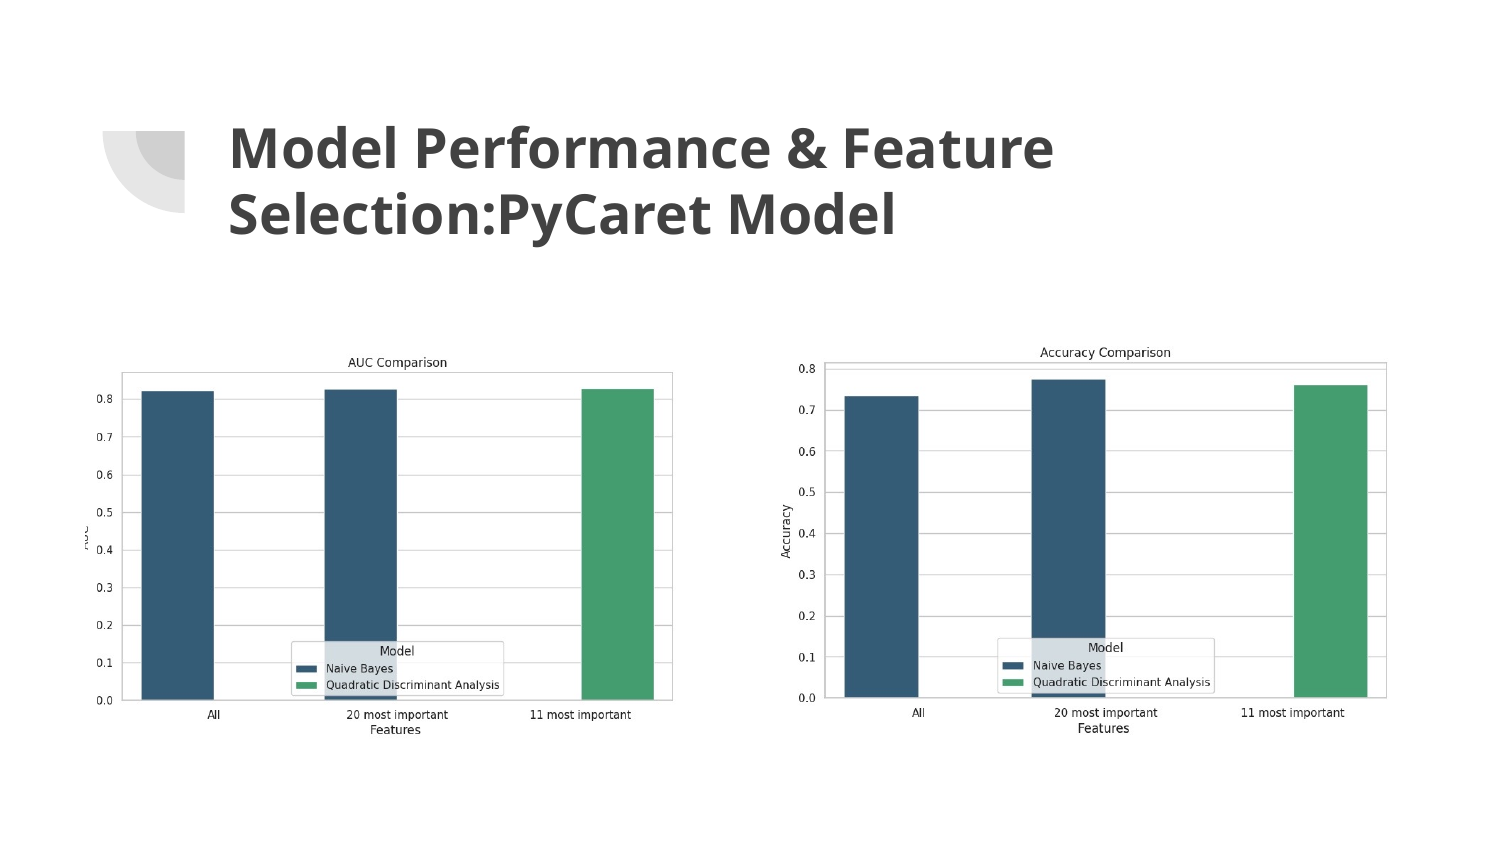

# Model Performance & Feature Selection:PyCaret Model